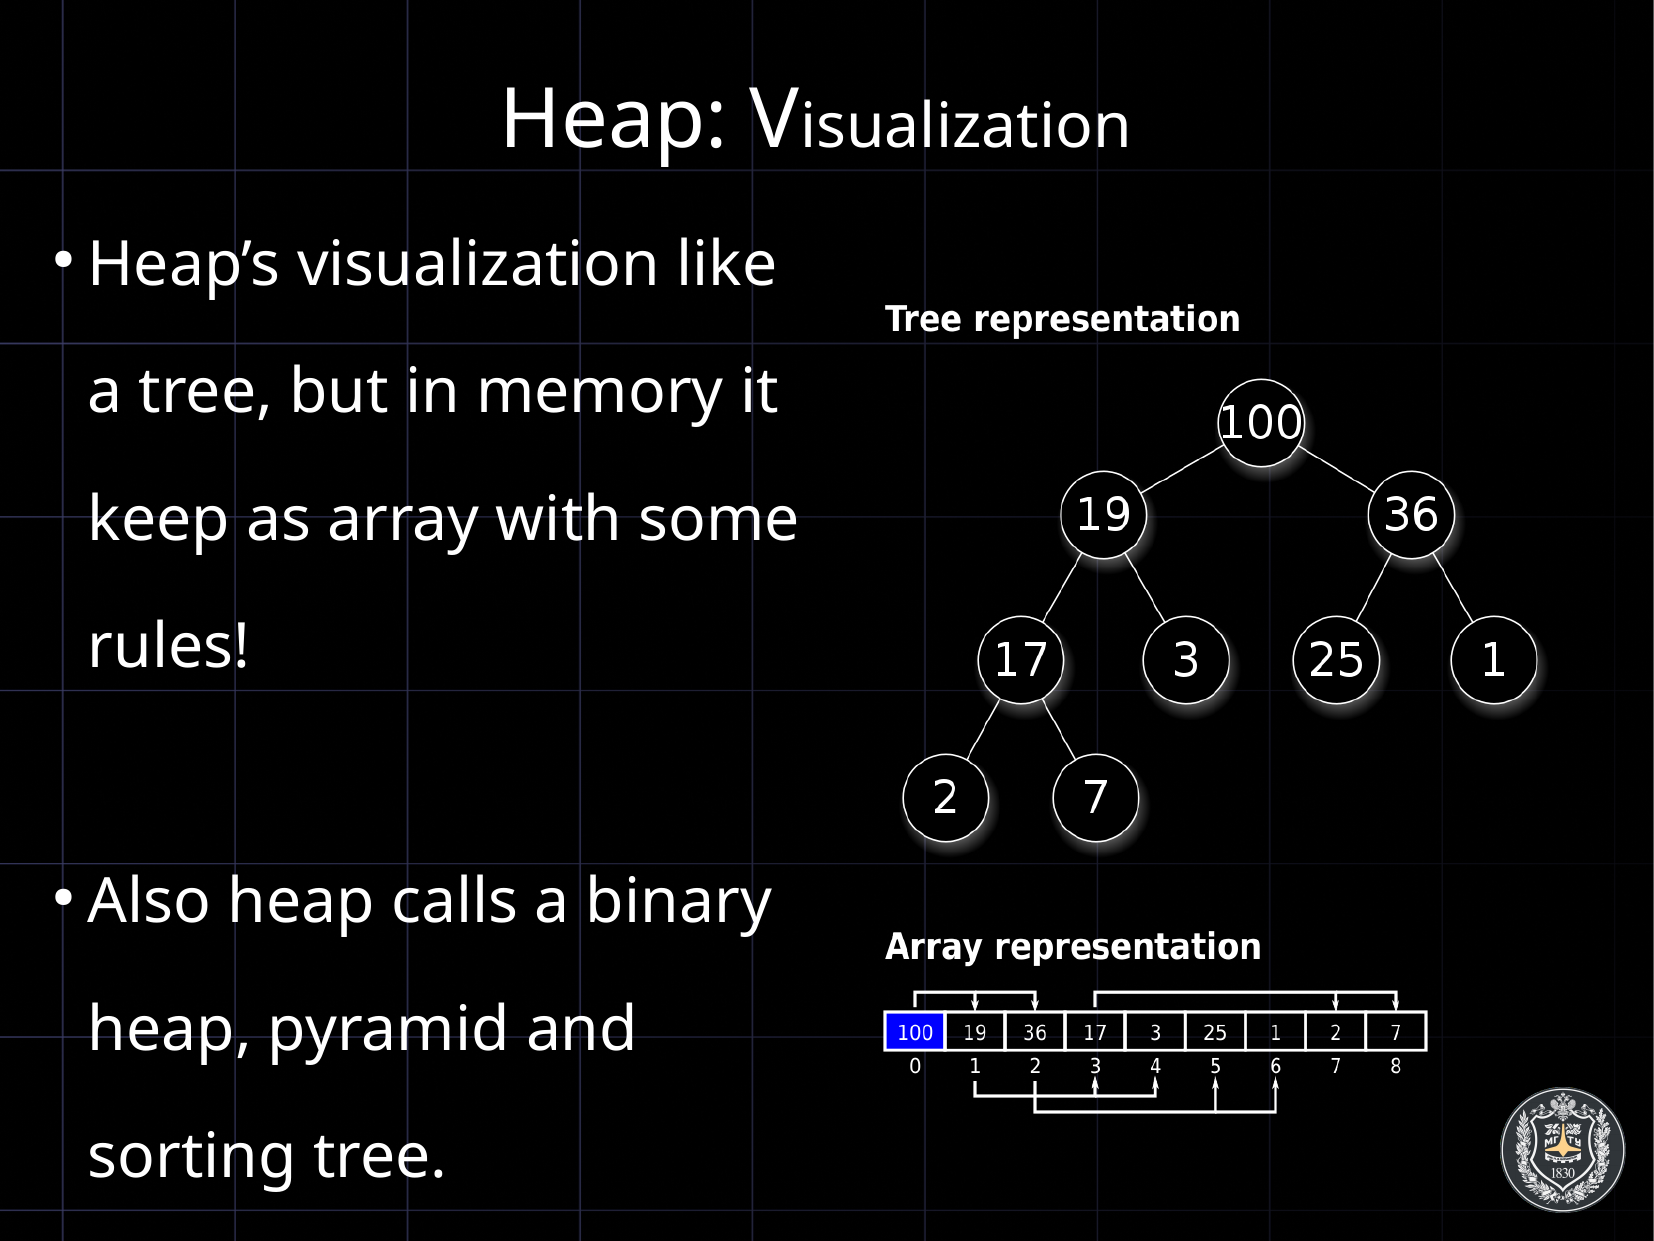

# Heap: Visualization
Heap’s visualization like a tree, but in memory it keep as array with some rules!
Also heap calls a binary heap, pyramid and sorting tree.